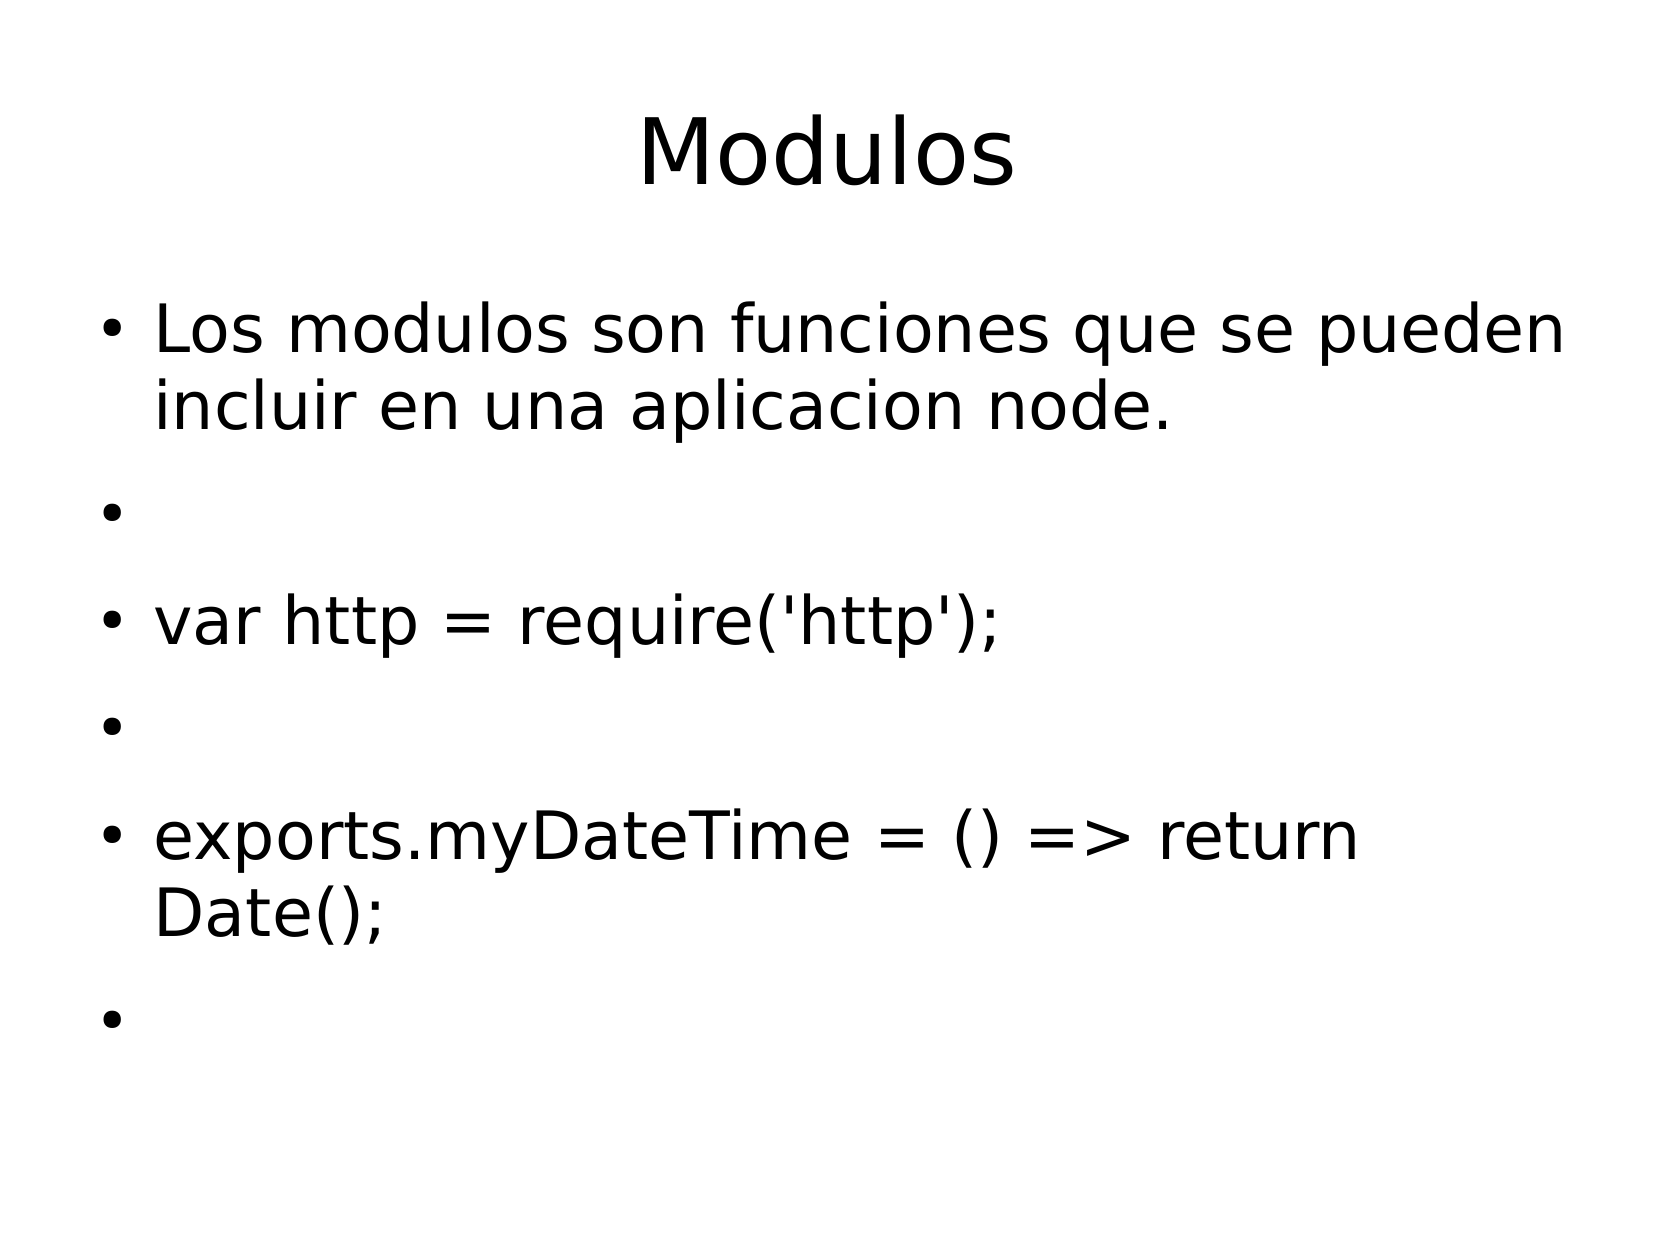

# Modulos
Los modulos son funciones que se pueden incluir en una aplicacion node.
var http = require('http');
exports.myDateTime = () => return Date();